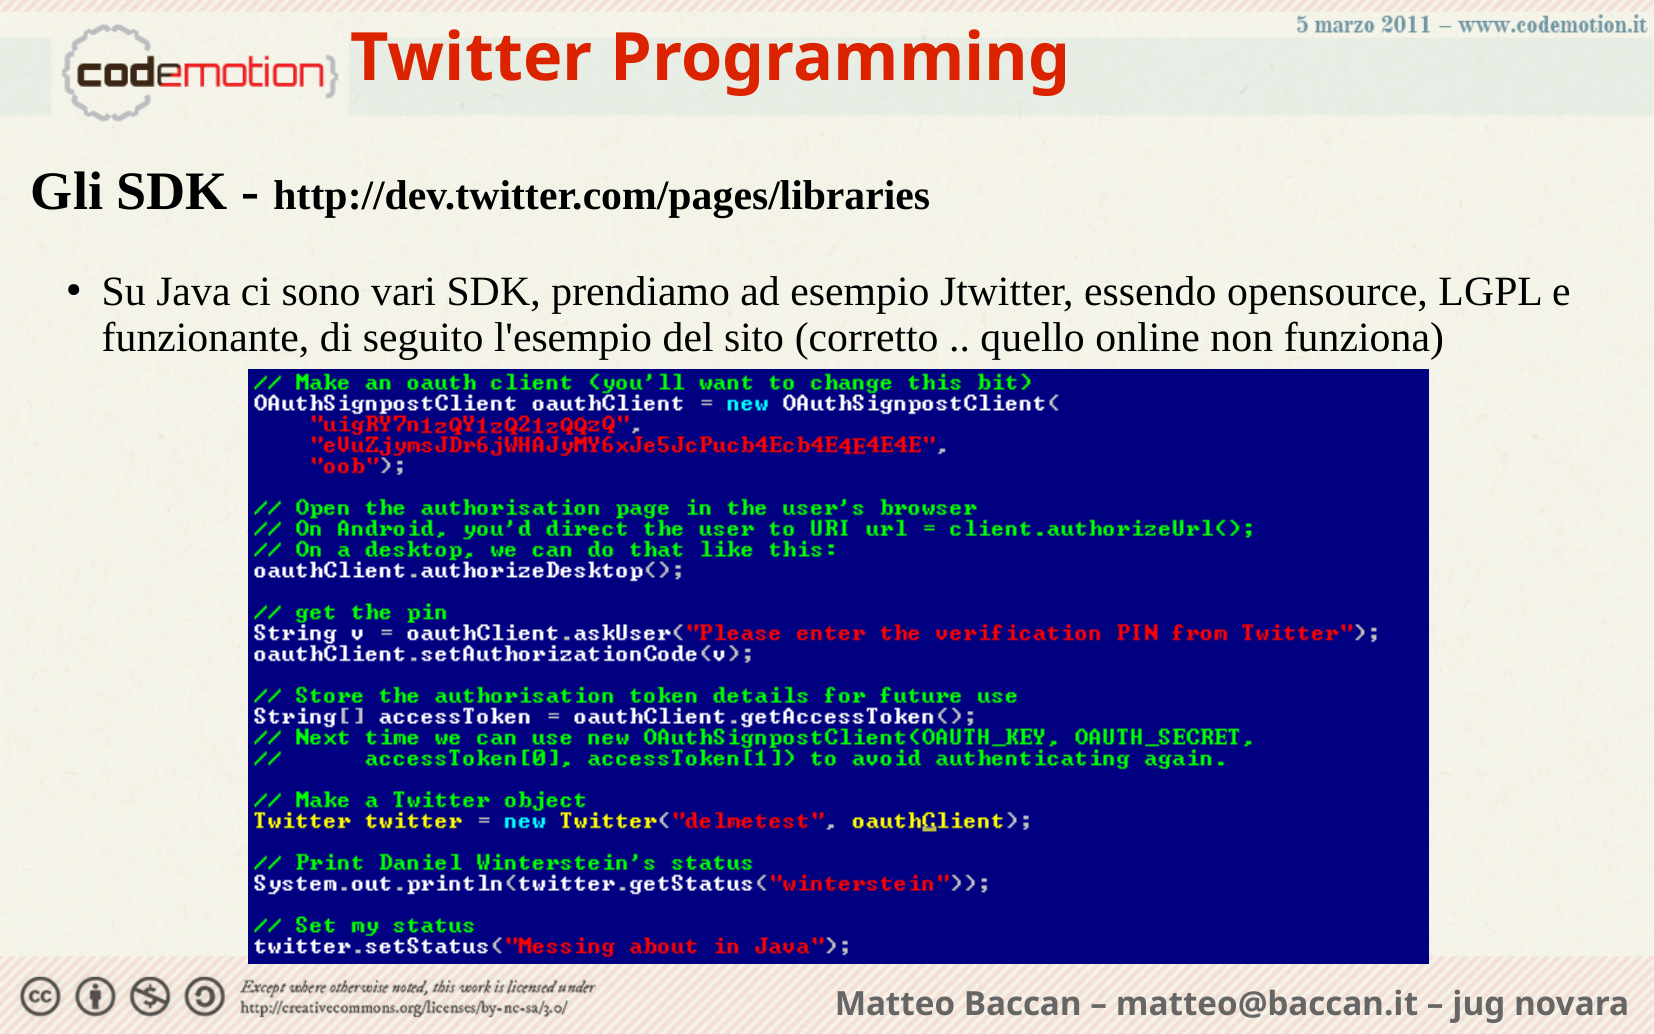

# Twitter Programming
Gli SDK - http://dev.twitter.com/pages/libraries
Su Java ci sono vari SDK, prendiamo ad esempio Jtwitter, essendo opensource, LGPL e funzionante, di seguito l'esempio del sito (corretto .. quello online non funziona)
50
Twitter Programming - Matteo Baccan - matteo@baccan.it